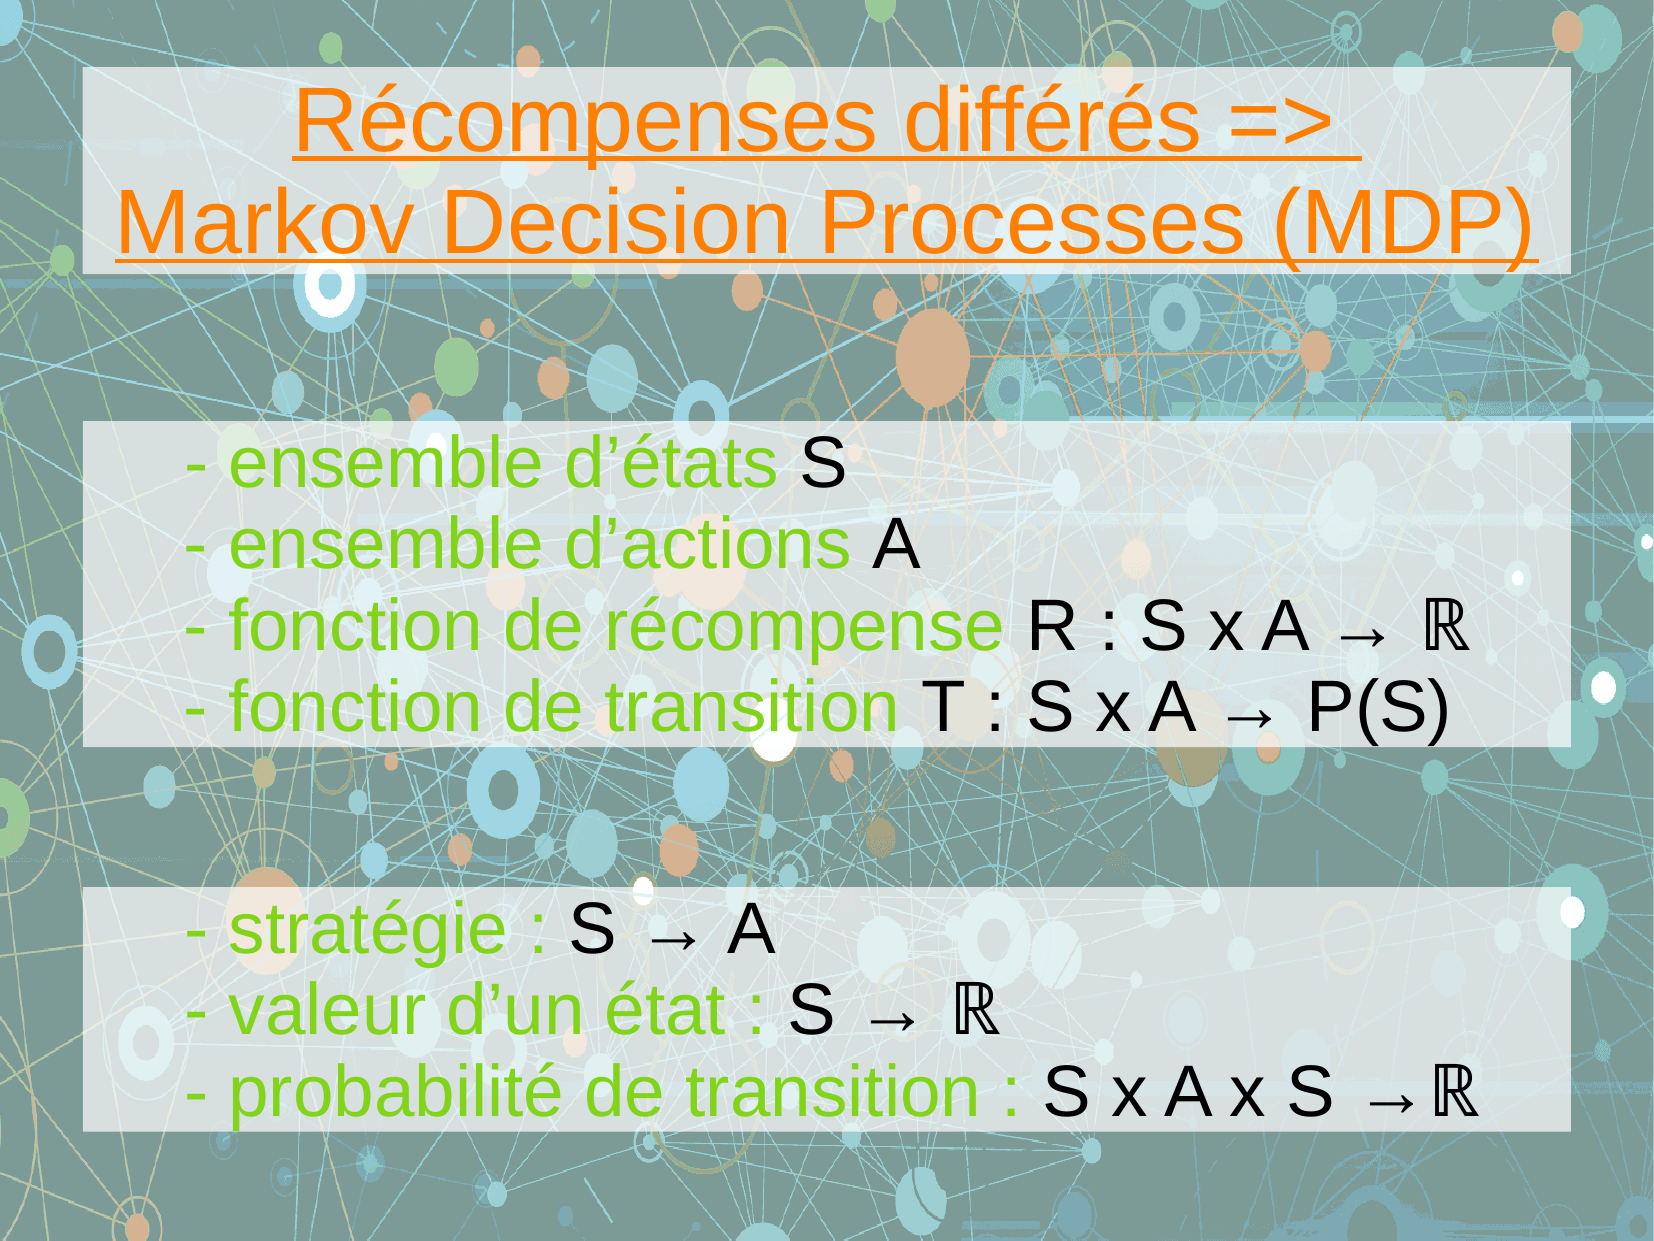

# Récompenses différés => Markov Decision Processes (MDP)
 - ensemble d’états S
 - ensemble d’actions A
 - fonction de récompense R : S x A → ℝ
 - fonction de transition T : S x A → P(S)
 - stratégie : S → A
 - valeur d’un état : S → ℝ
 - probabilité de transition : S x A x S →ℝ